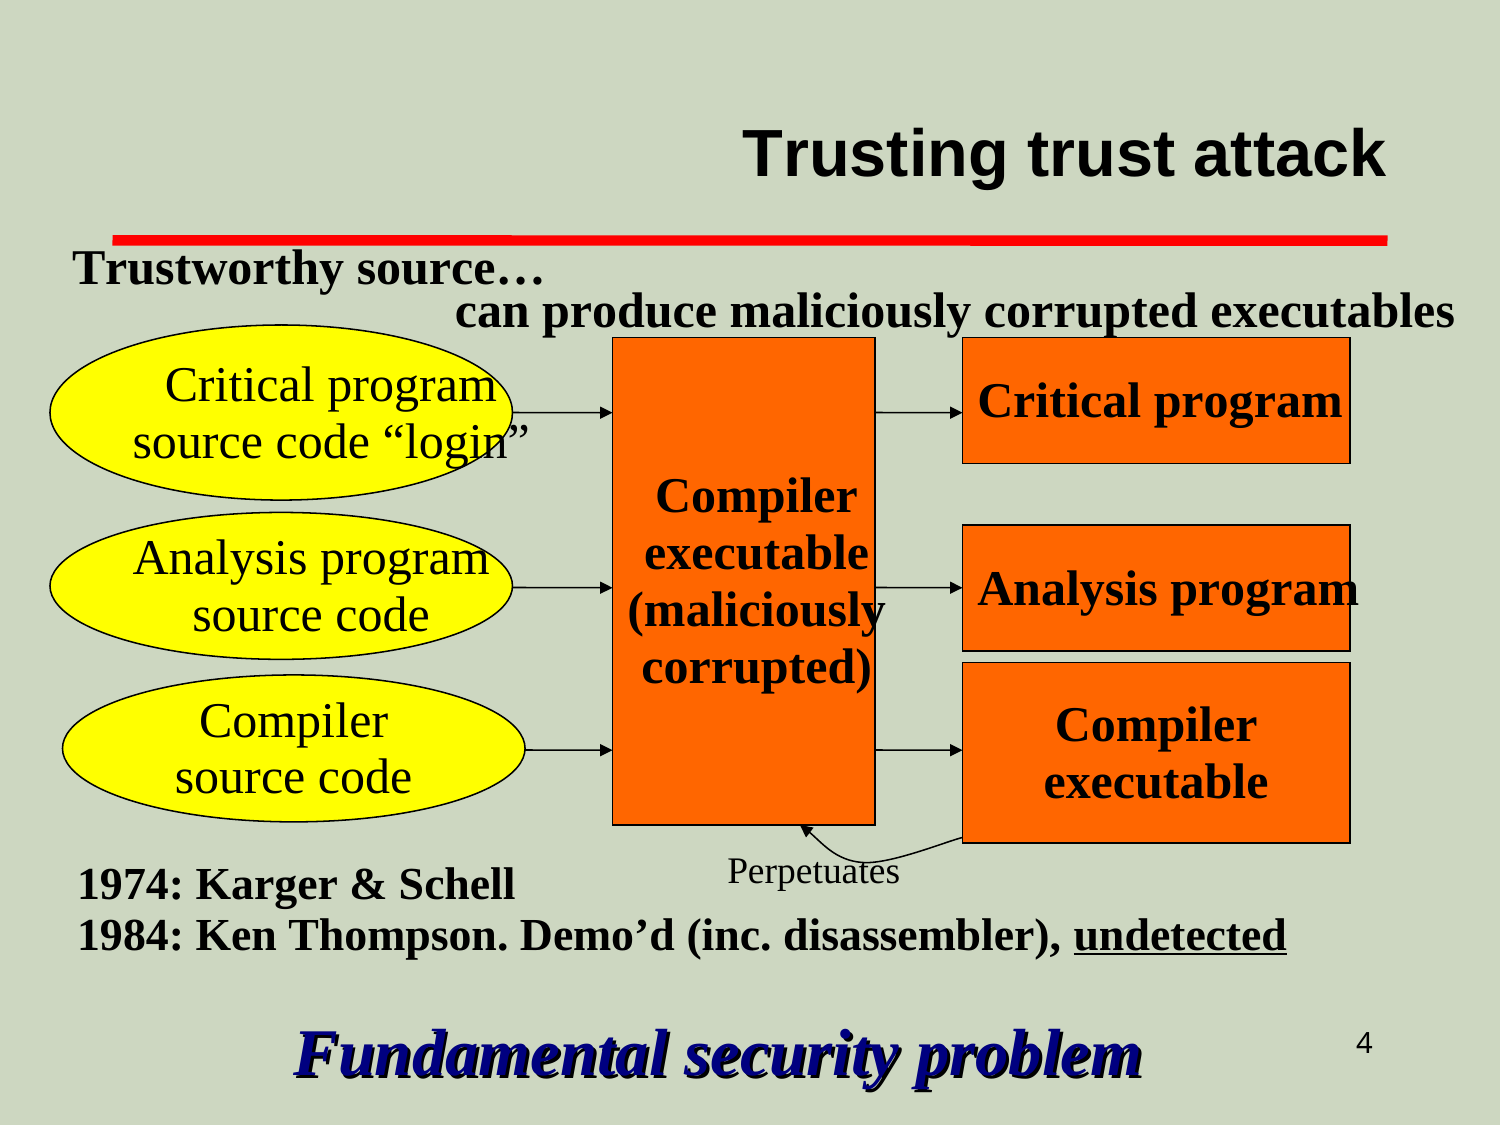

# Trusting trust attack
Trustworthy source…
can produce maliciously corrupted executables
Critical program
source code “login”
Compiler
executable
(maliciously
corrupted)
Critical program
Analysis program
source code
Analysis program
Compiler
executable
Compiler
source code
Perpetuates
1974: Karger & Schell
1984: Ken Thompson. Demo’d (inc. disassembler), undetected
Fundamental security problem